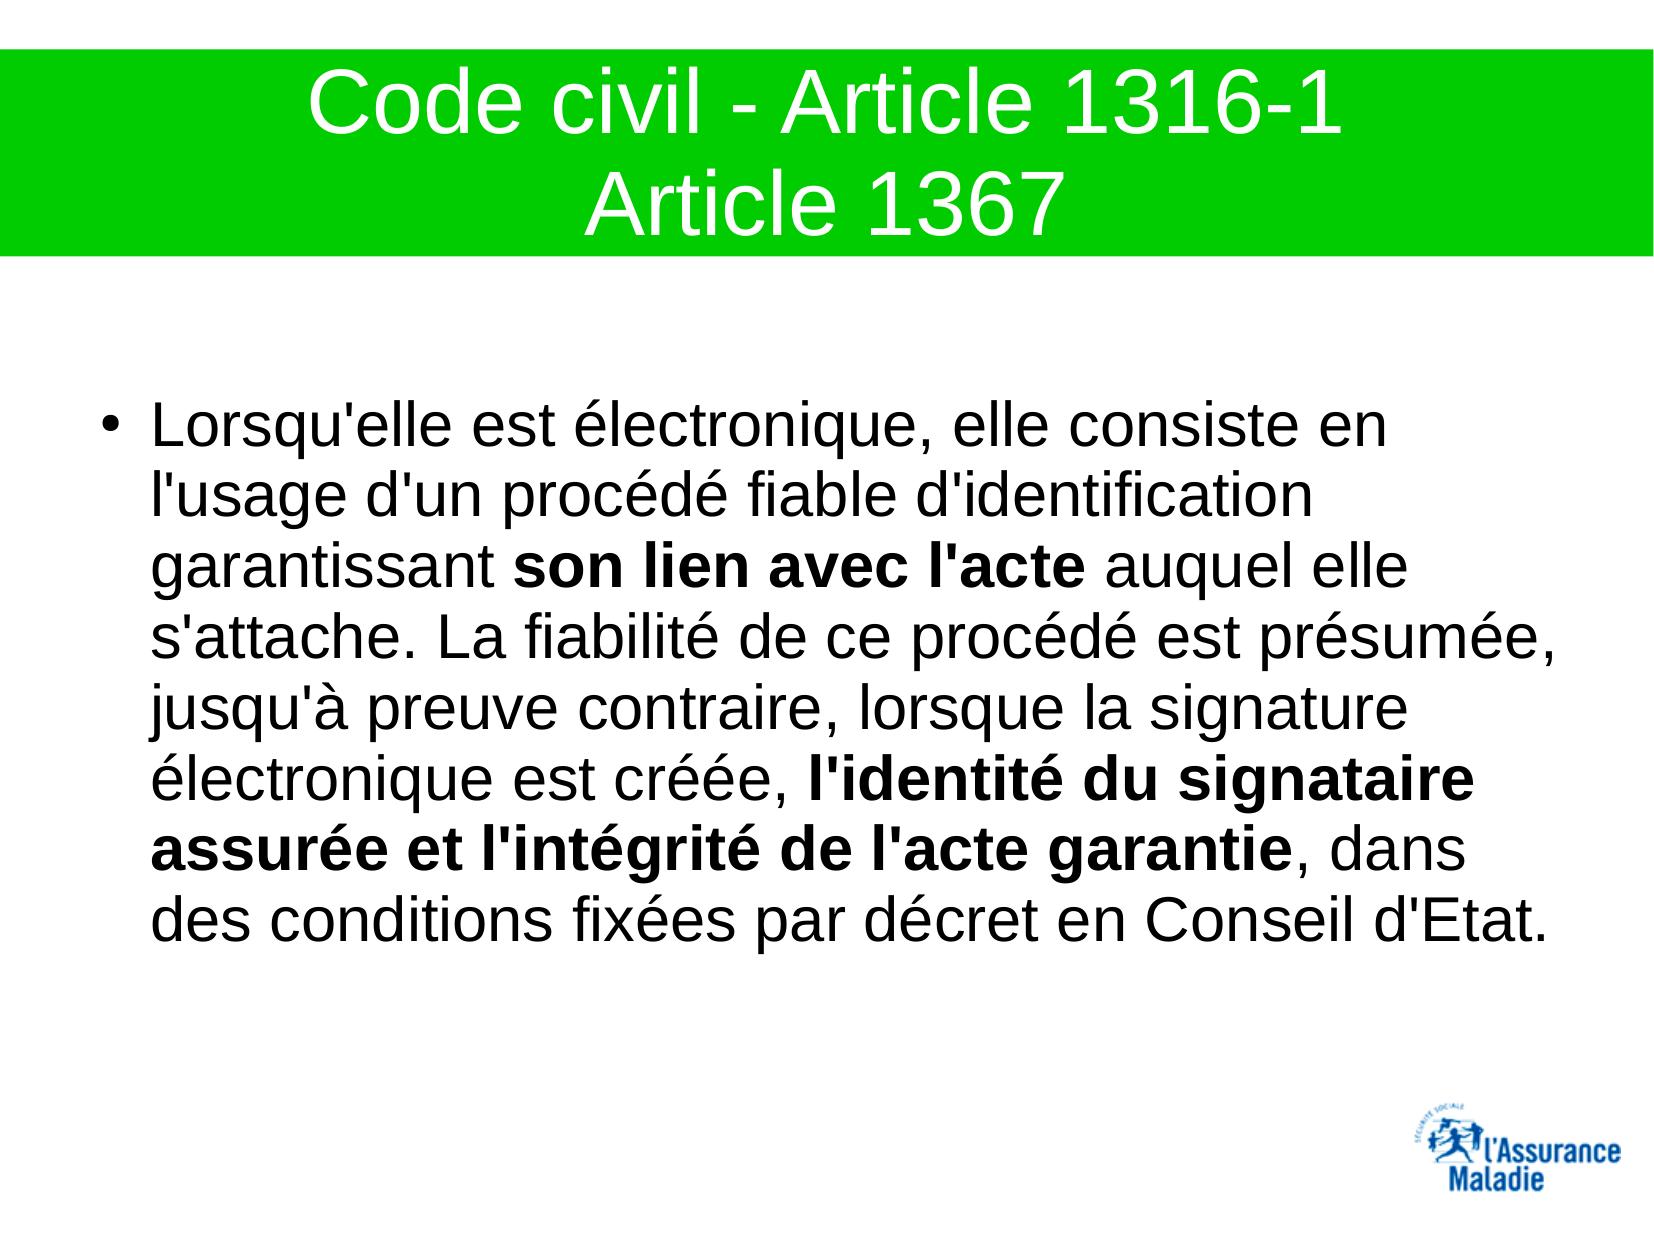

# Code civil - Article 1316-1 Article 1367
Lorsqu'elle est électronique, elle consiste en l'usage d'un procédé fiable d'identification garantissant son lien avec l'acte auquel elle s'attache. La fiabilité de ce procédé est présumée, jusqu'à preuve contraire, lorsque la signature électronique est créée, l'identité du signataire assurée et l'intégrité de l'acte garantie, dans des conditions fixées par décret en Conseil d'Etat.